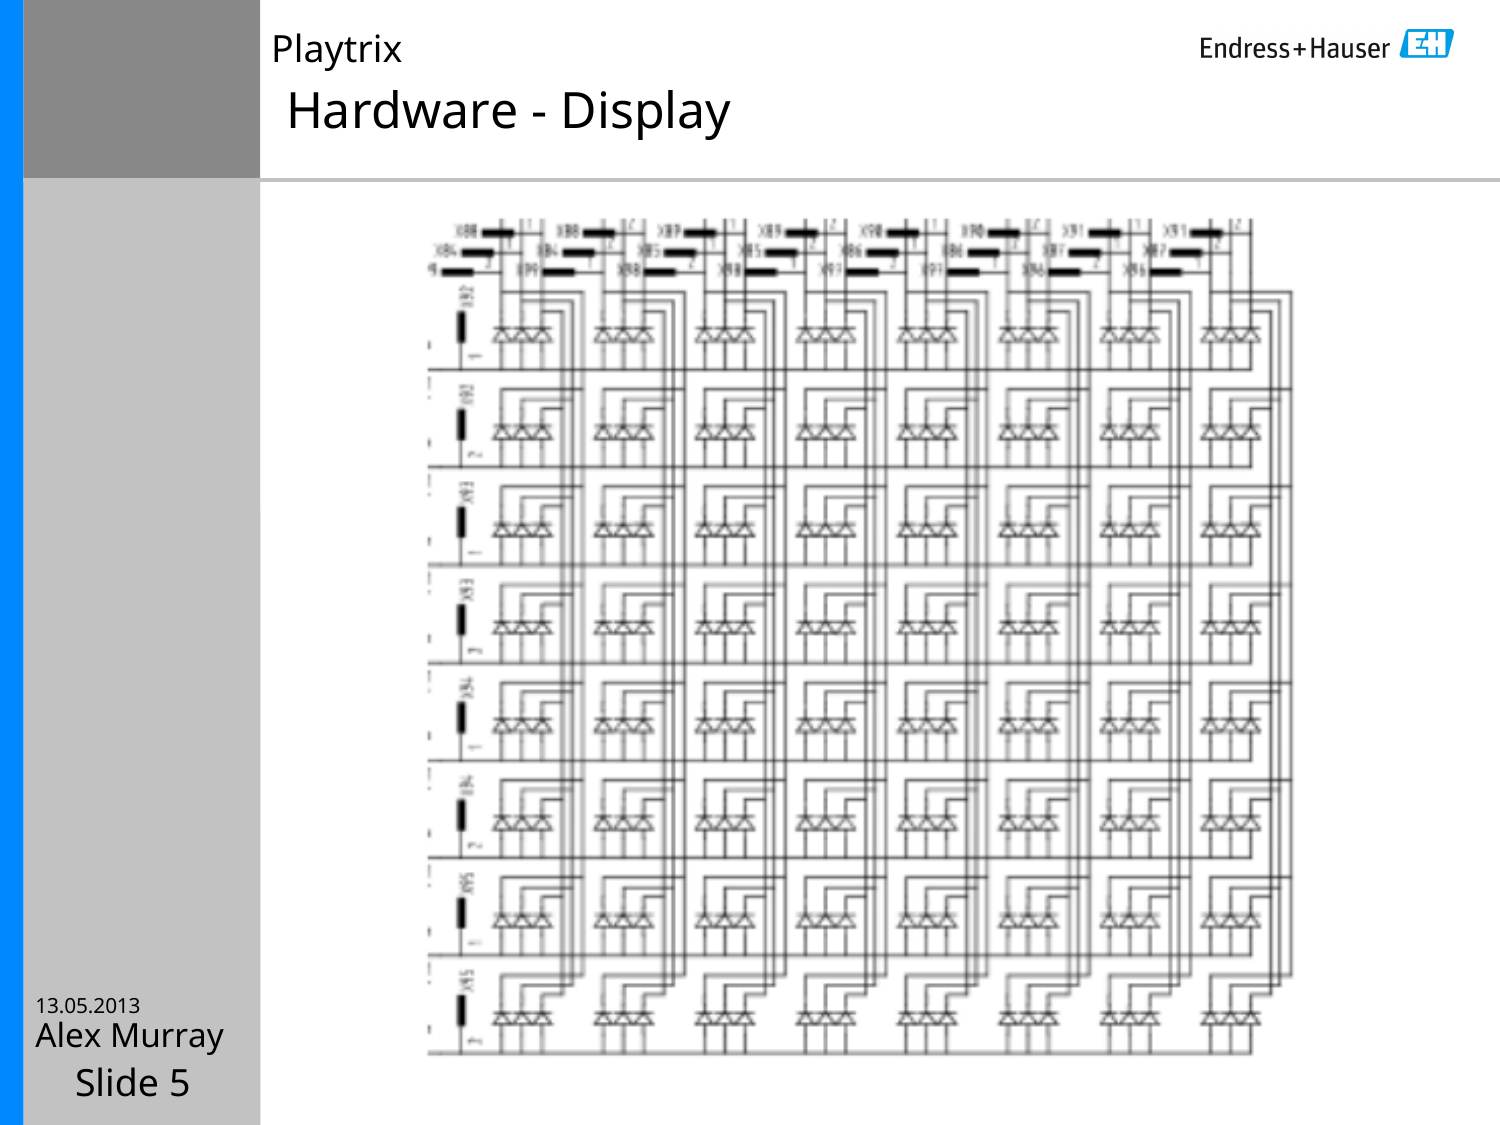

Playtrix
# Hardware - Display
Alex Murray
5